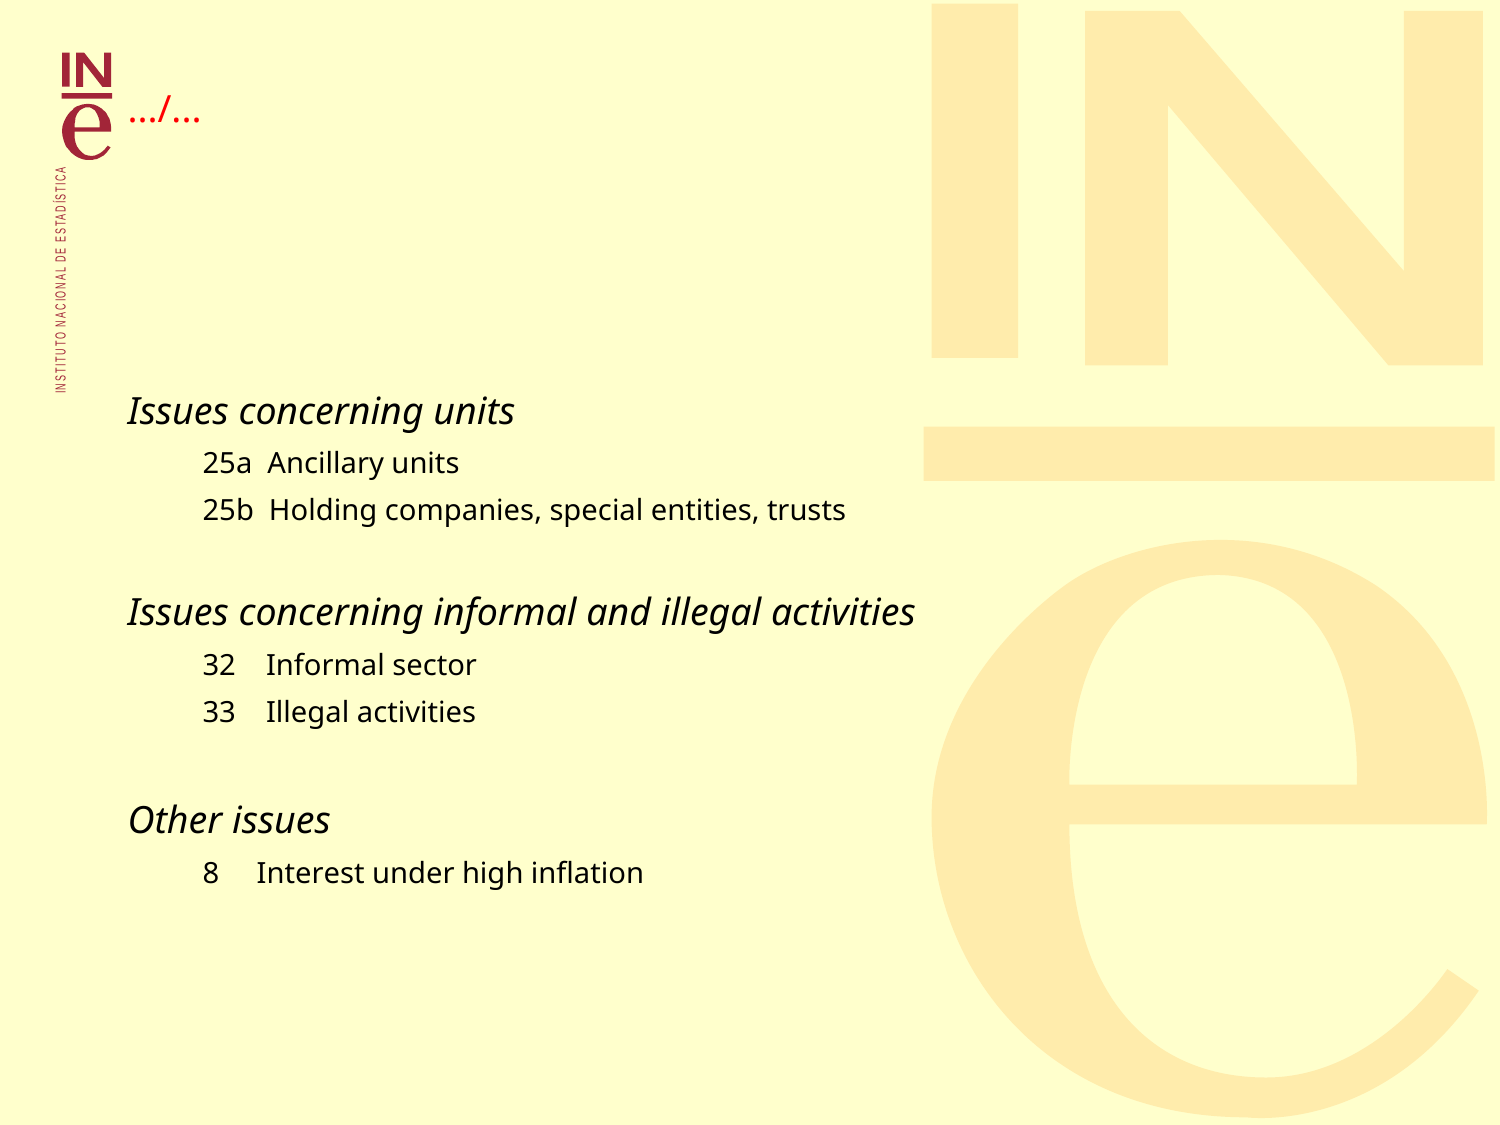

# .../...
Issues concerning units
25a Ancillary units
25b Holding companies, special entities, trusts
Issues concerning informal and illegal activities
32 Informal sector
33 Illegal activities
Other issues
8 Interest under high inflation